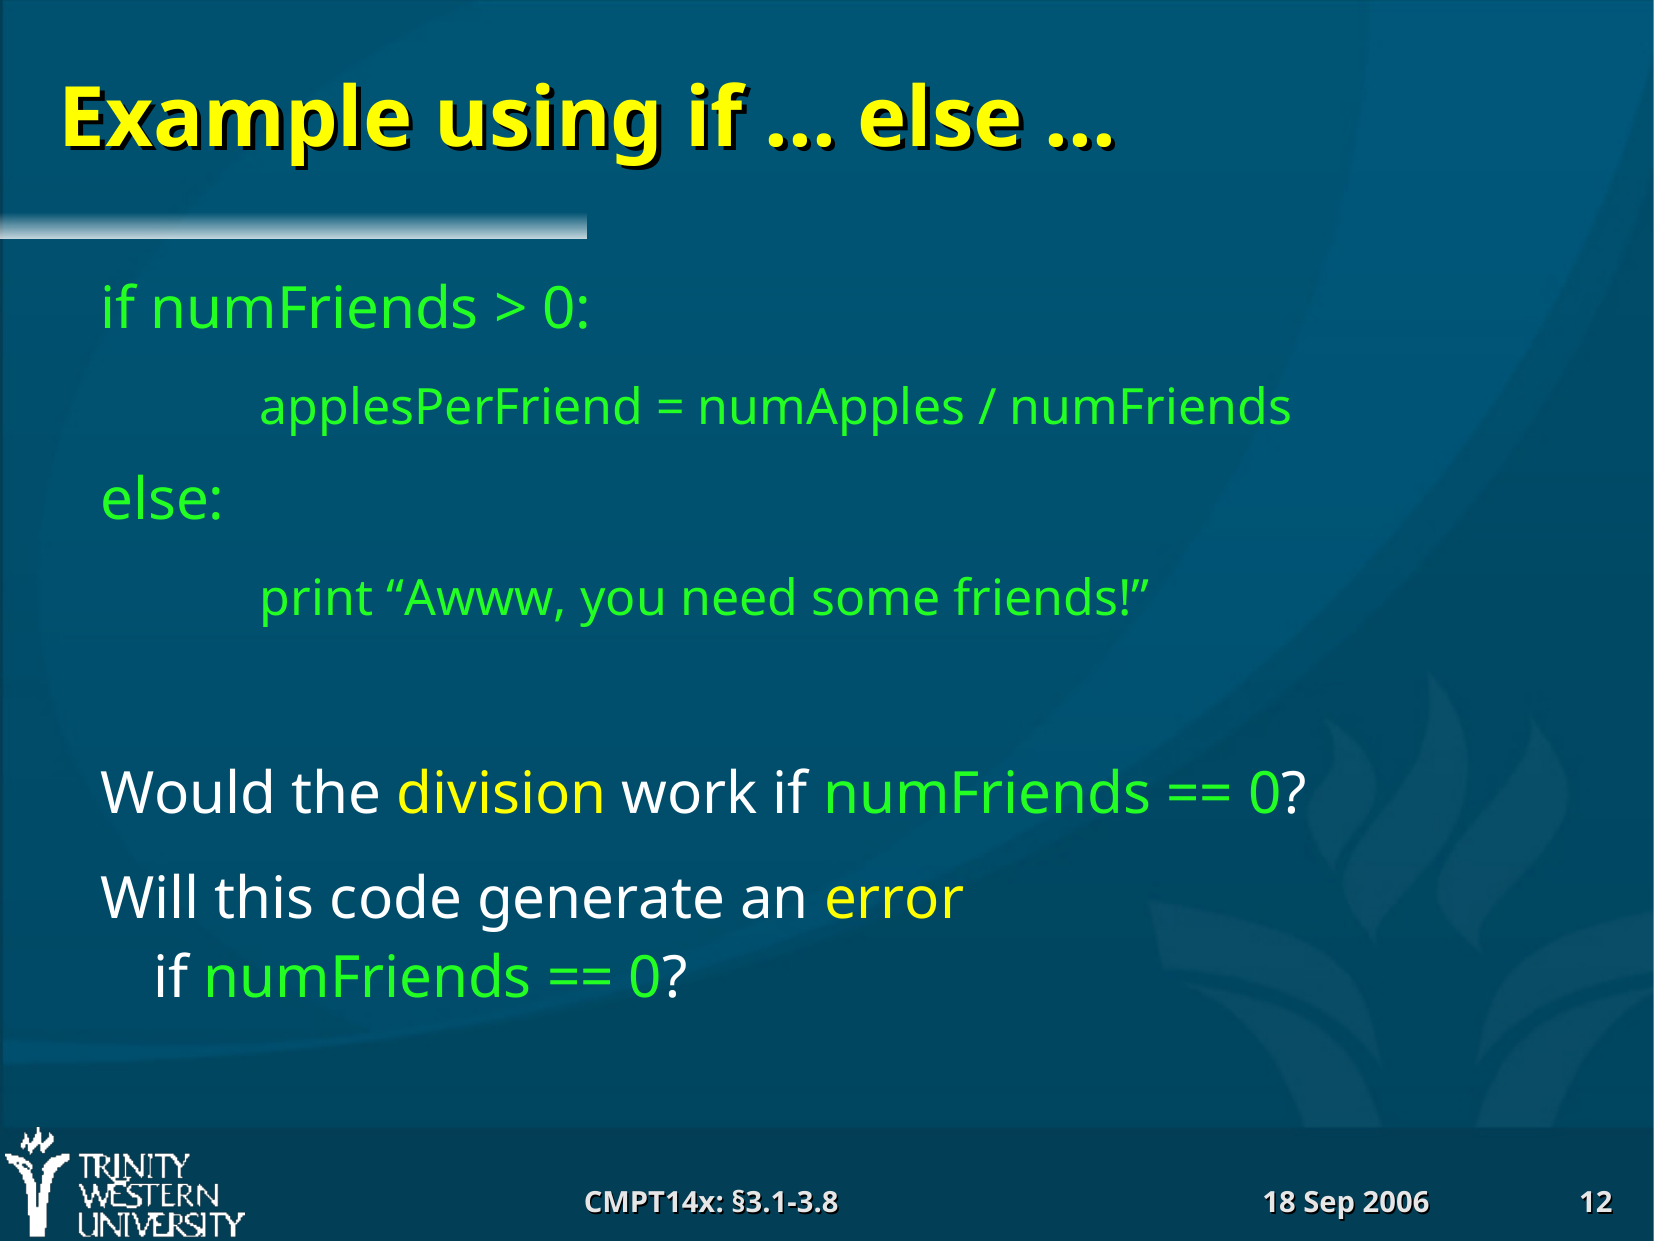

# Example using if ... else ...
if numFriends > 0:
applesPerFriend = numApples / numFriends
else:
print “Awww, you need some friends!”
Would the division work if numFriends == 0?
Will this code generate an error
if numFriends == 0?
CMPT14x: §3.1-3.8
18 Sep 2006
12